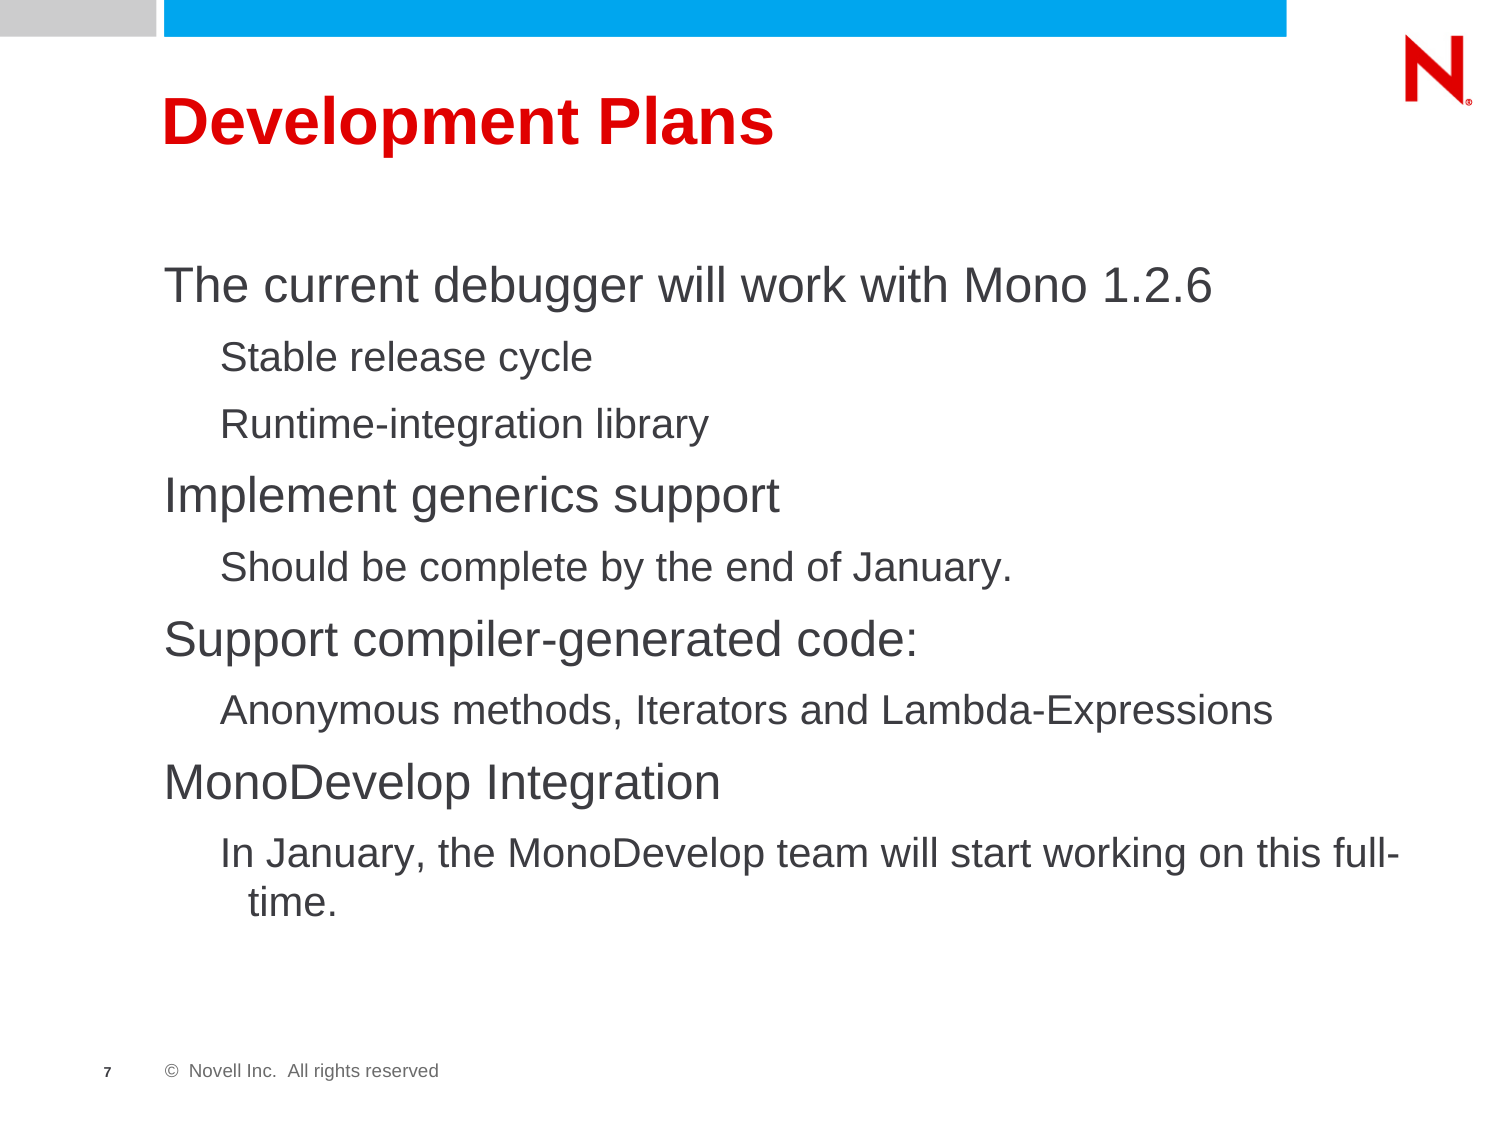

# Development Plans
The current debugger will work with Mono 1.2.6
Stable release cycle
Runtime-integration library
Implement generics support
Should be complete by the end of January.
Support compiler-generated code:
Anonymous methods, Iterators and Lambda-Expressions
MonoDevelop Integration
In January, the MonoDevelop team will start working on this full-time.